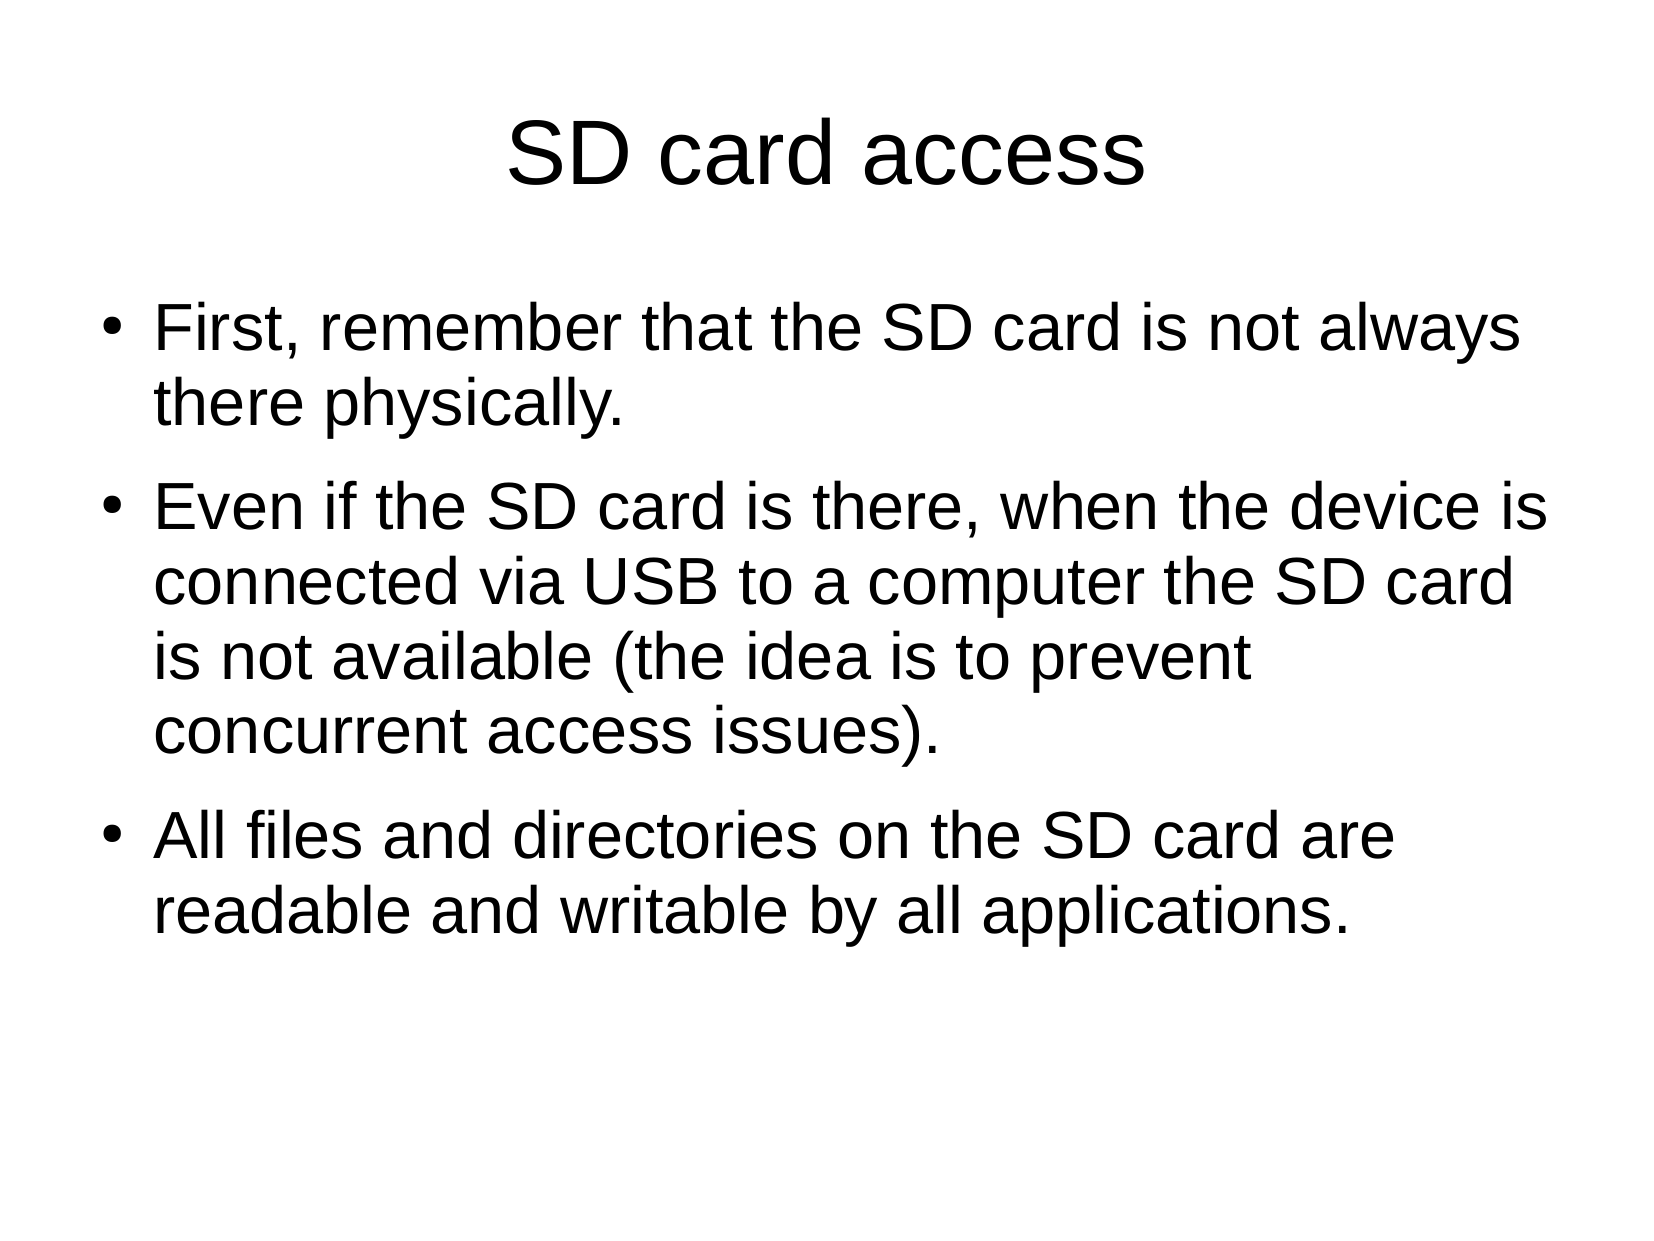

# SD card access
First, remember that the SD card is not always there physically.
Even if the SD card is there, when the device is connected via USB to a computer the SD card is not available (the idea is to prevent concurrent access issues).
All files and directories on the SD card are readable and writable by all applications.